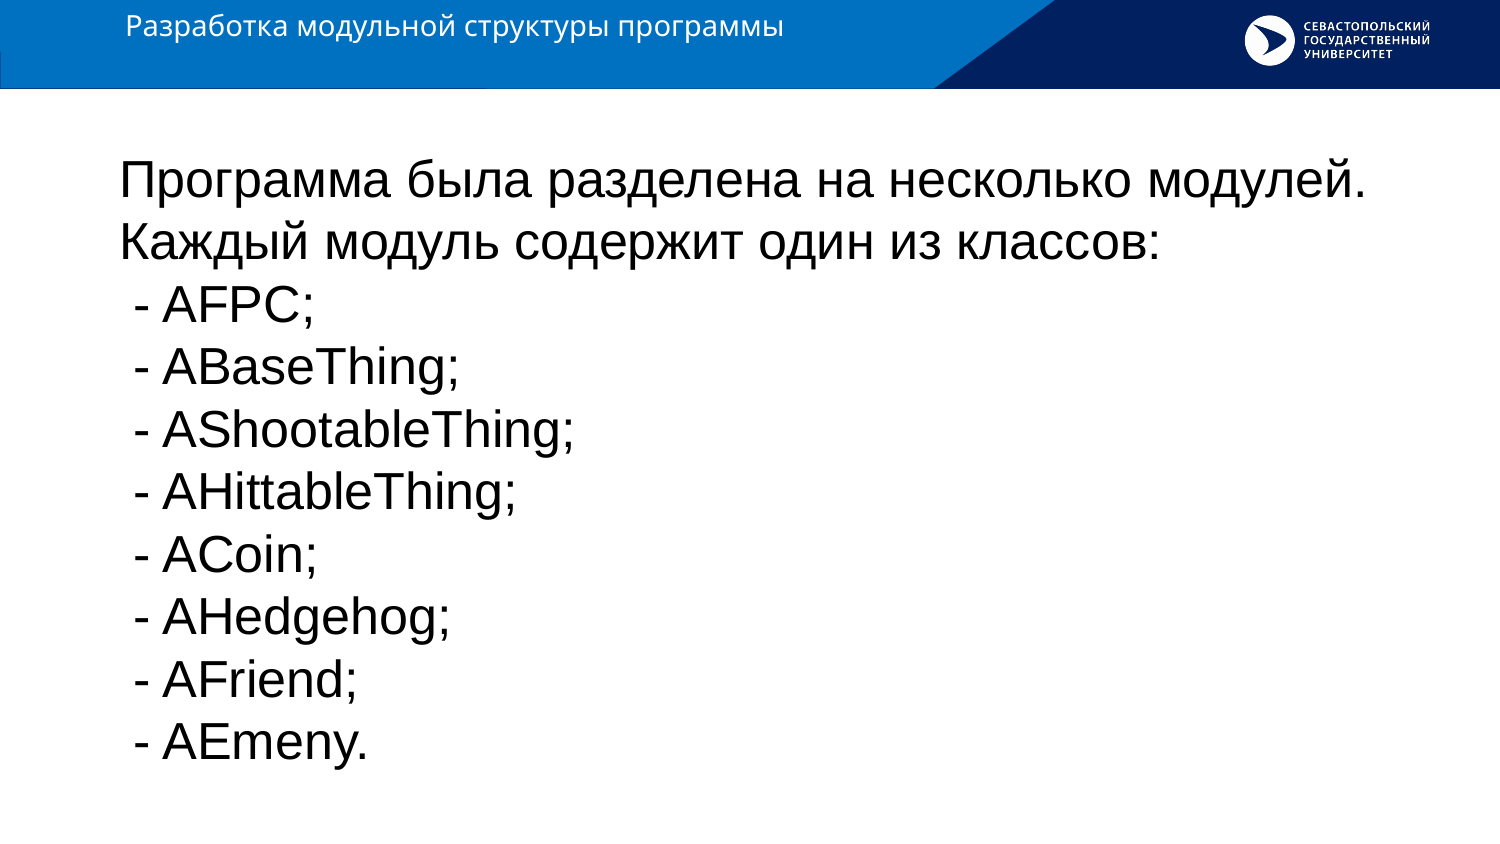

Разработка модульной структуры программы
Программа была разделена на несколько модулей. Каждый модуль содержит один из классов:
 - AFPC;
 - ABaseThing;
 - AShootableThing;
 - AHittableThing;
 - ACoin;
 - AHedgehog;
 - AFriend;
 - AEmeny.